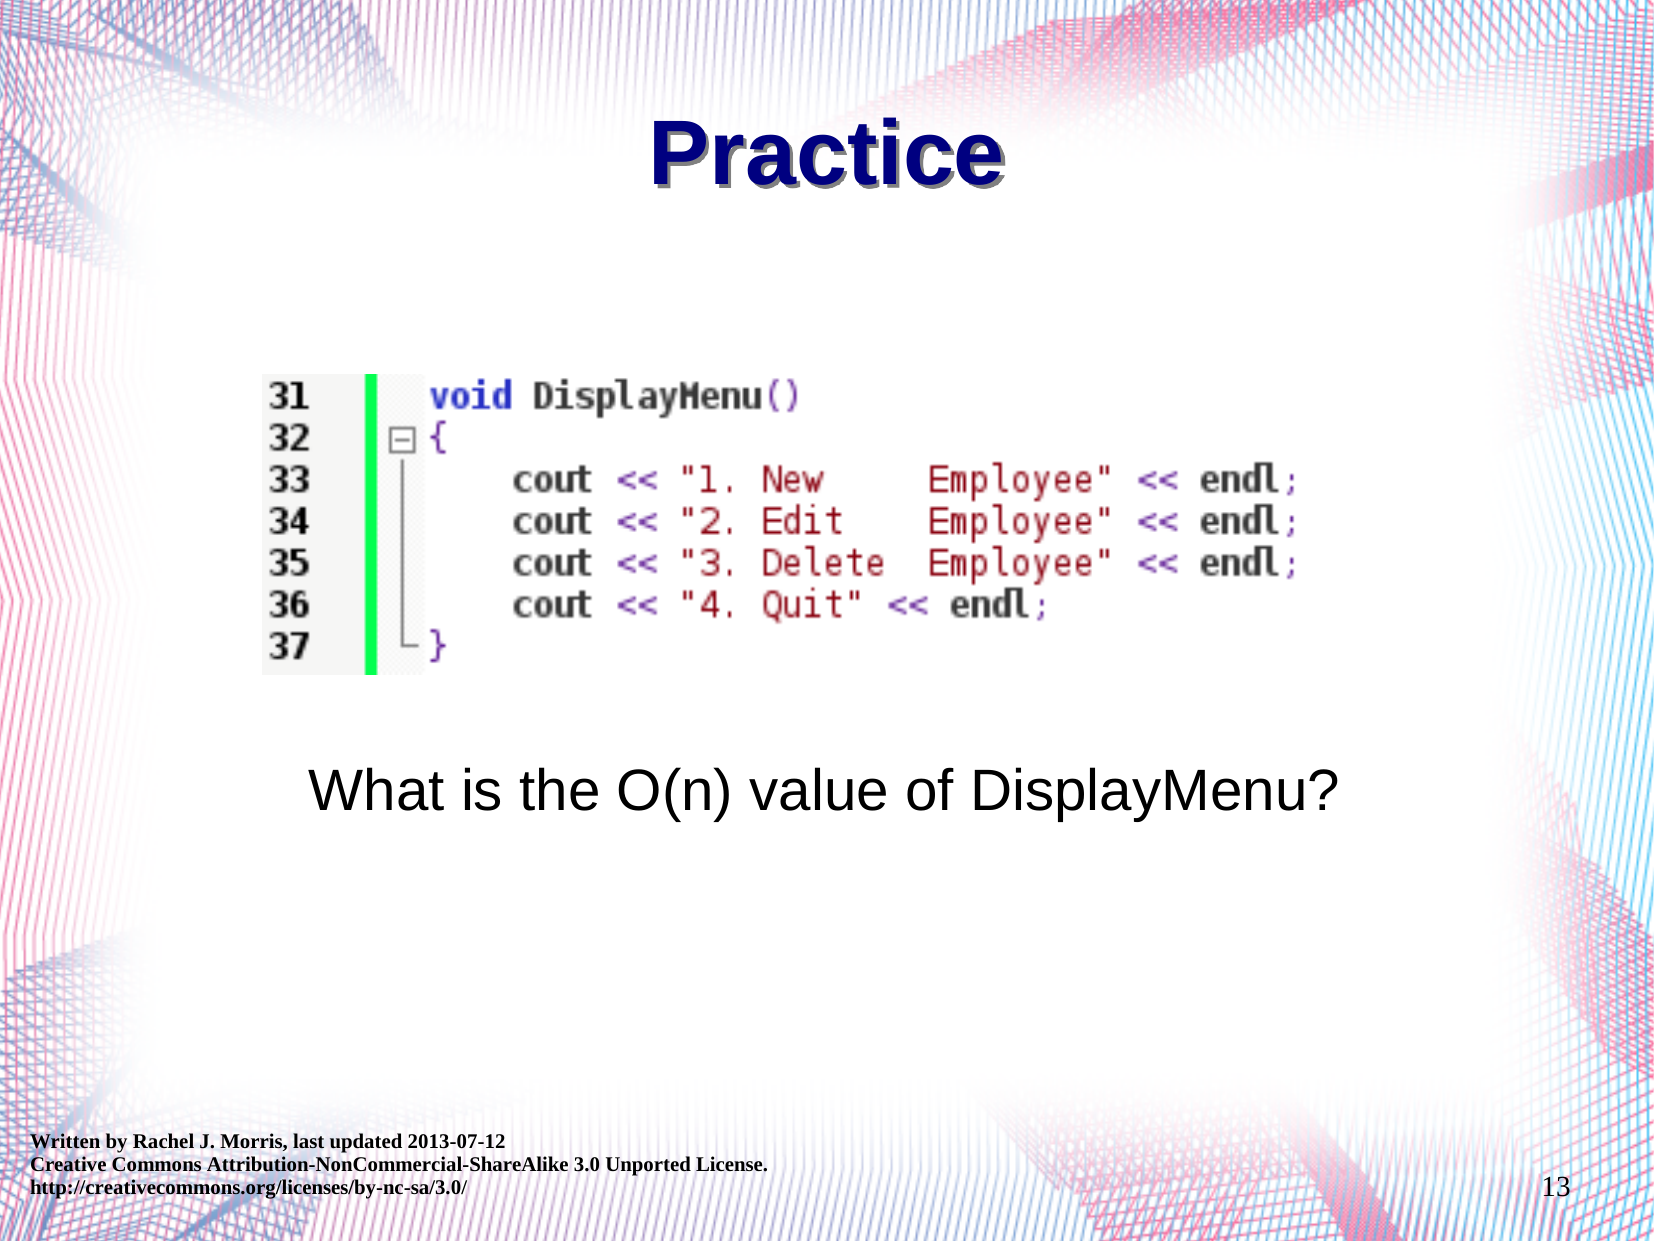

# Practice
What is the O(n) value of DisplayMenu?
13